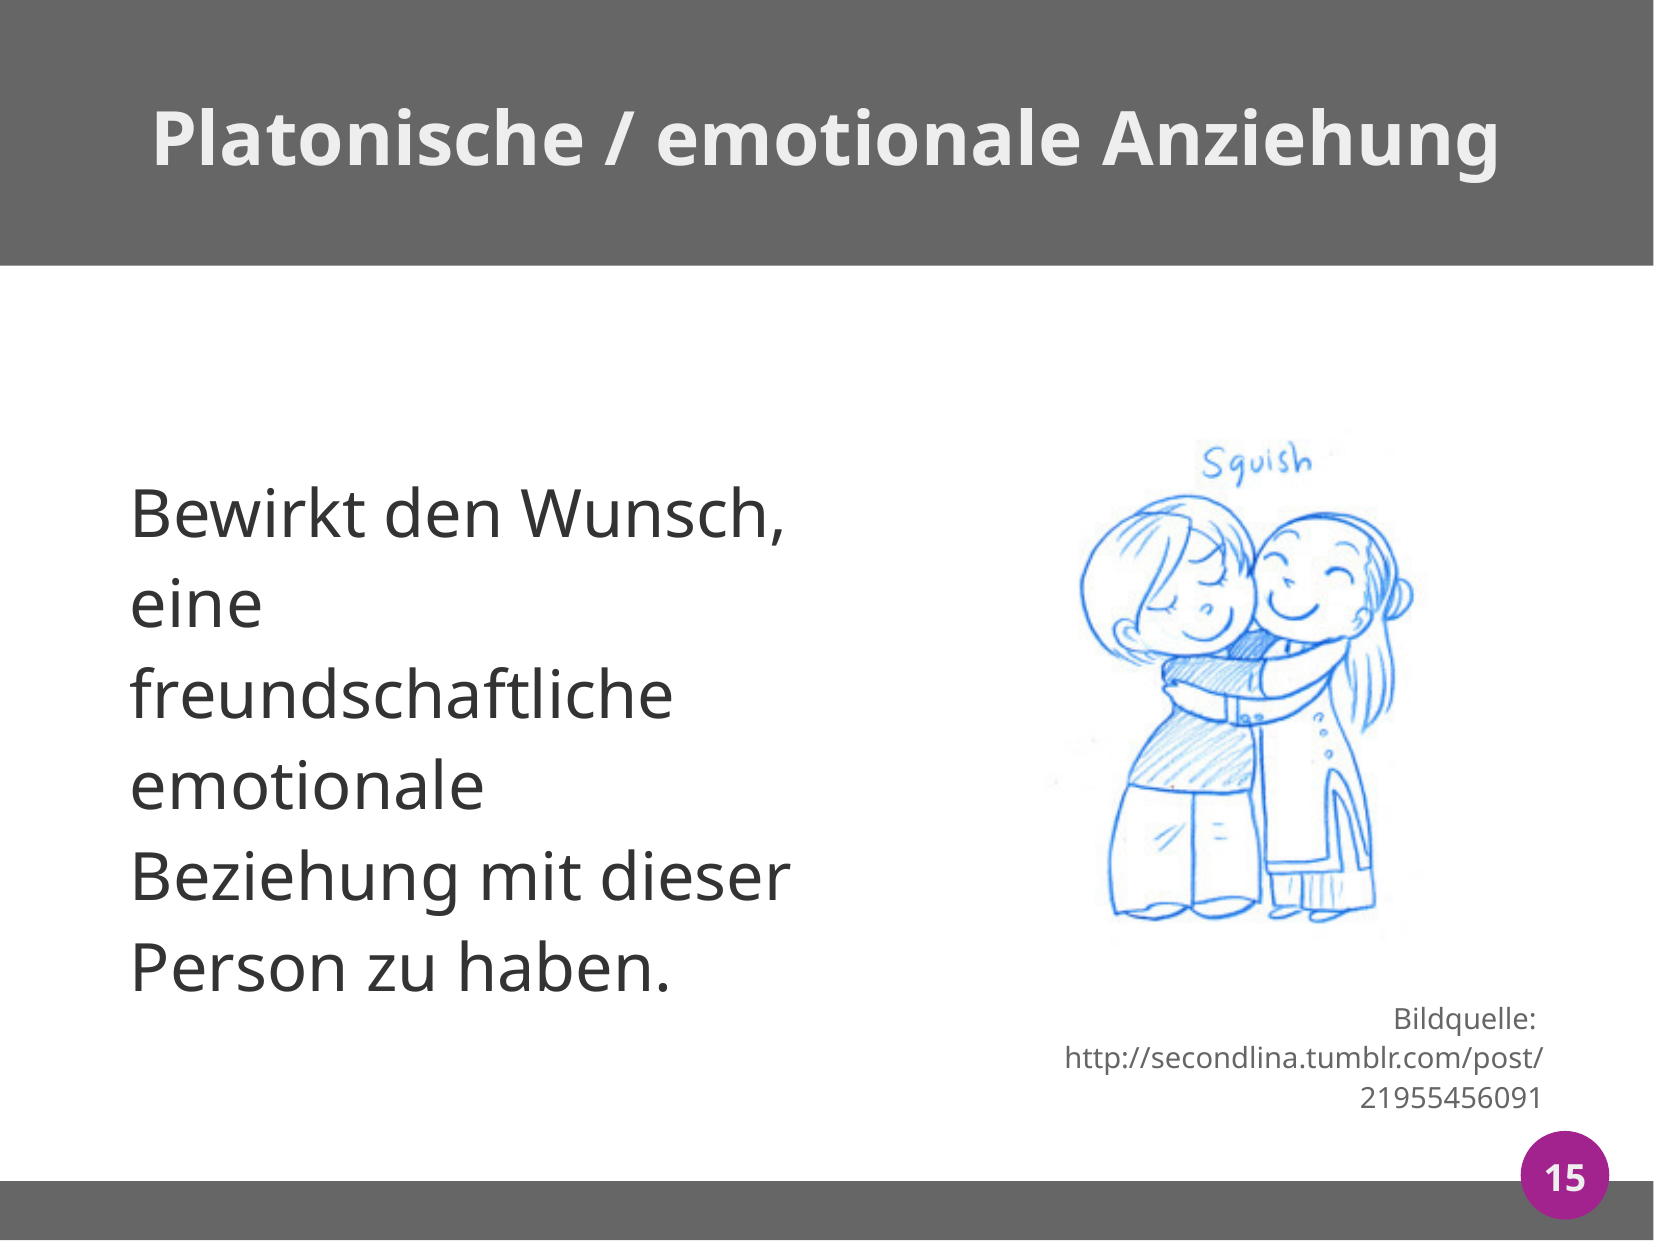

# Platonische / emotionale Anziehung
Bewirkt den Wunsch, eine freundschaftliche emotionale Beziehung mit dieser Person zu haben.
Bildquelle:
http://secondlina.tumblr.com/post/21955456091
15